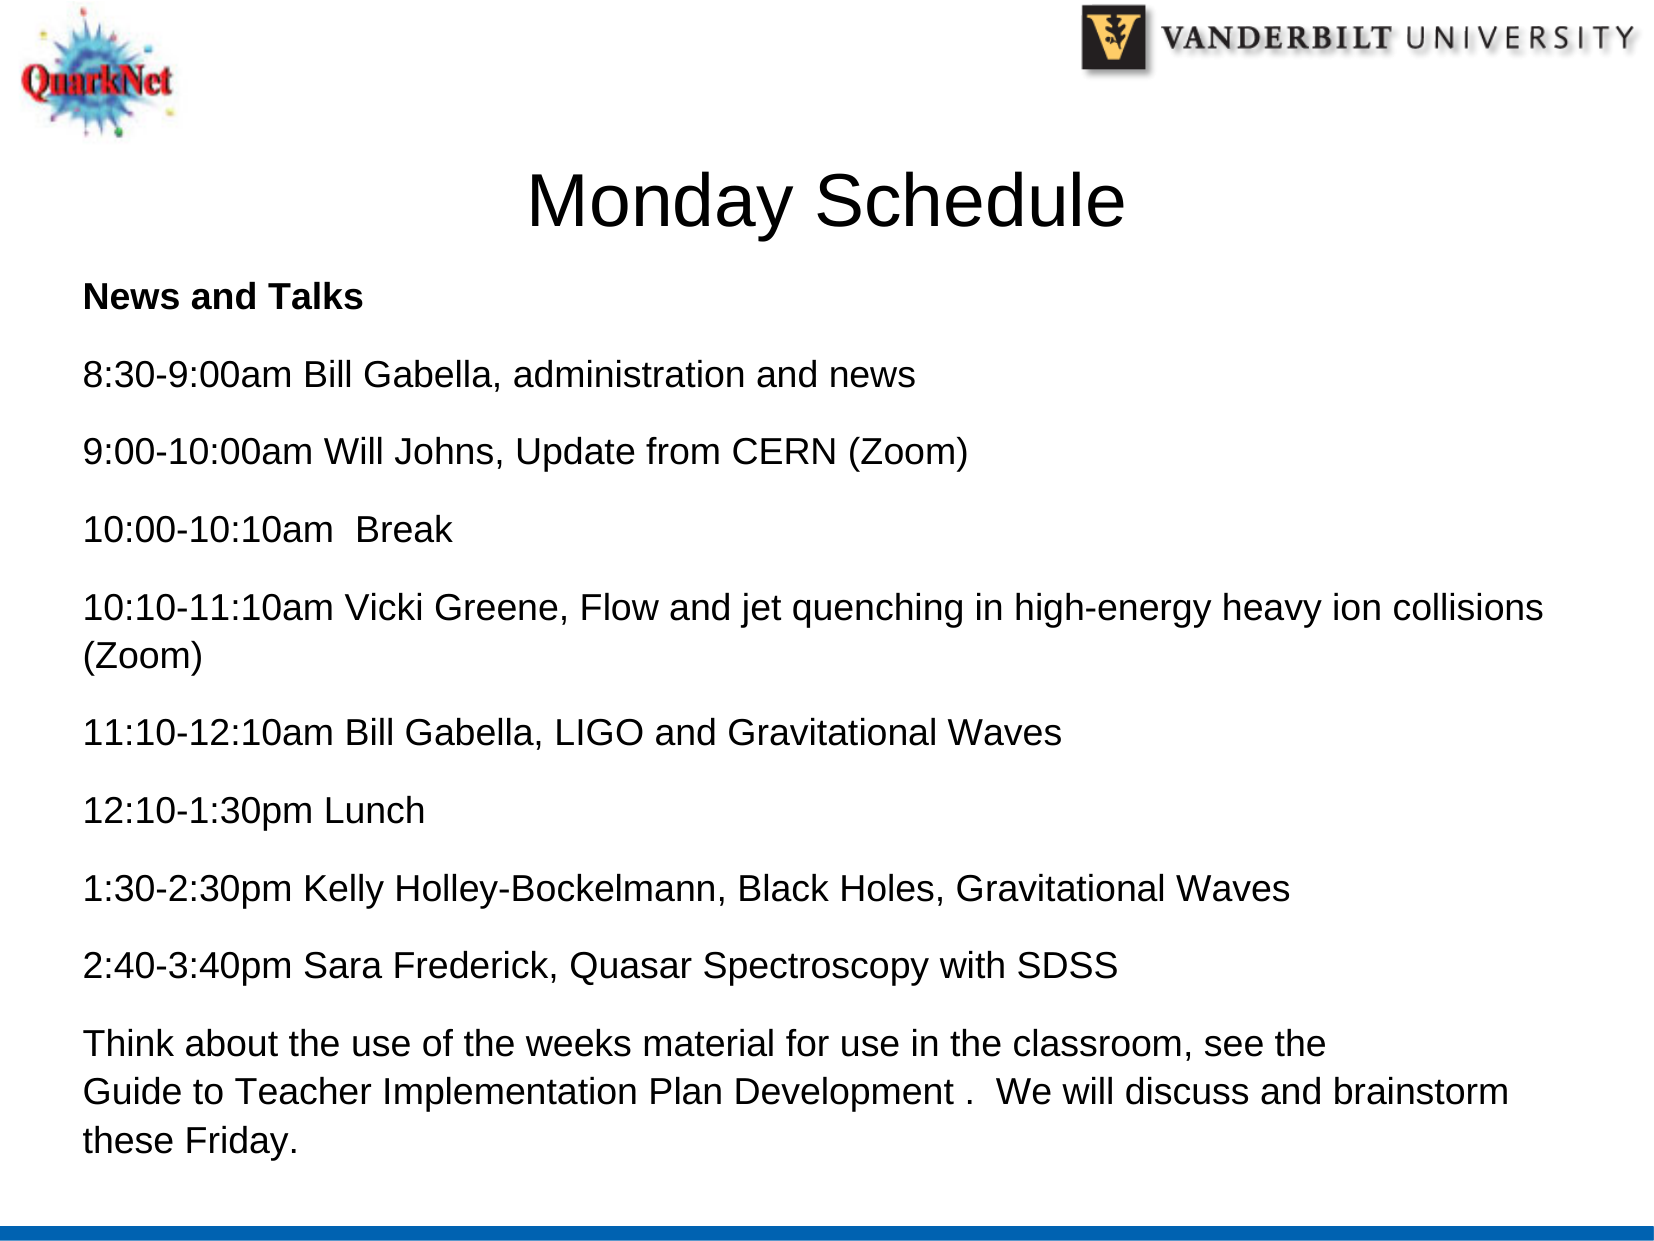

# Monday Schedule
News and Talks
8:30-9:00am Bill Gabella, administration and news
9:00-10:00am Will Johns, Update from CERN (Zoom)
10:00-10:10am Break
10:10-11:10am Vicki Greene, Flow and jet quenching in high-energy heavy ion collisions (Zoom)
11:10-12:10am Bill Gabella, LIGO and Gravitational Waves
12:10-1:30pm Lunch
1:30-2:30pm Kelly Holley-Bockelmann, Black Holes, Gravitational Waves
2:40-3:40pm Sara Frederick, Quasar Spectroscopy with SDSS
Think about the use of the weeks material for use in the classroom, see the Guide to Teacher Implementation Plan Development . We will discuss and brainstorm these Friday.